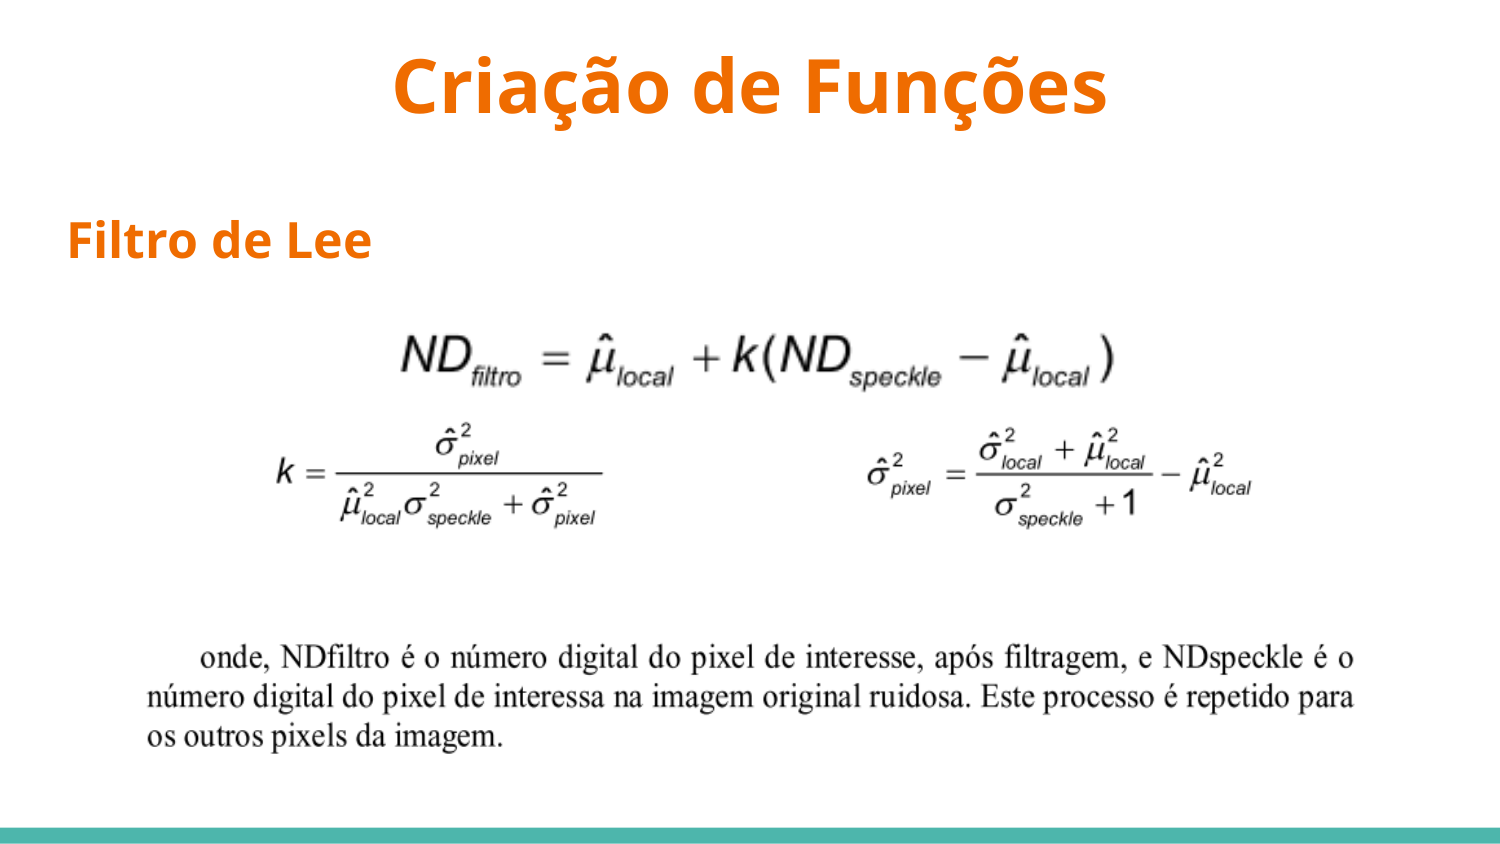

# Criação de Funções
Filtro de Lee